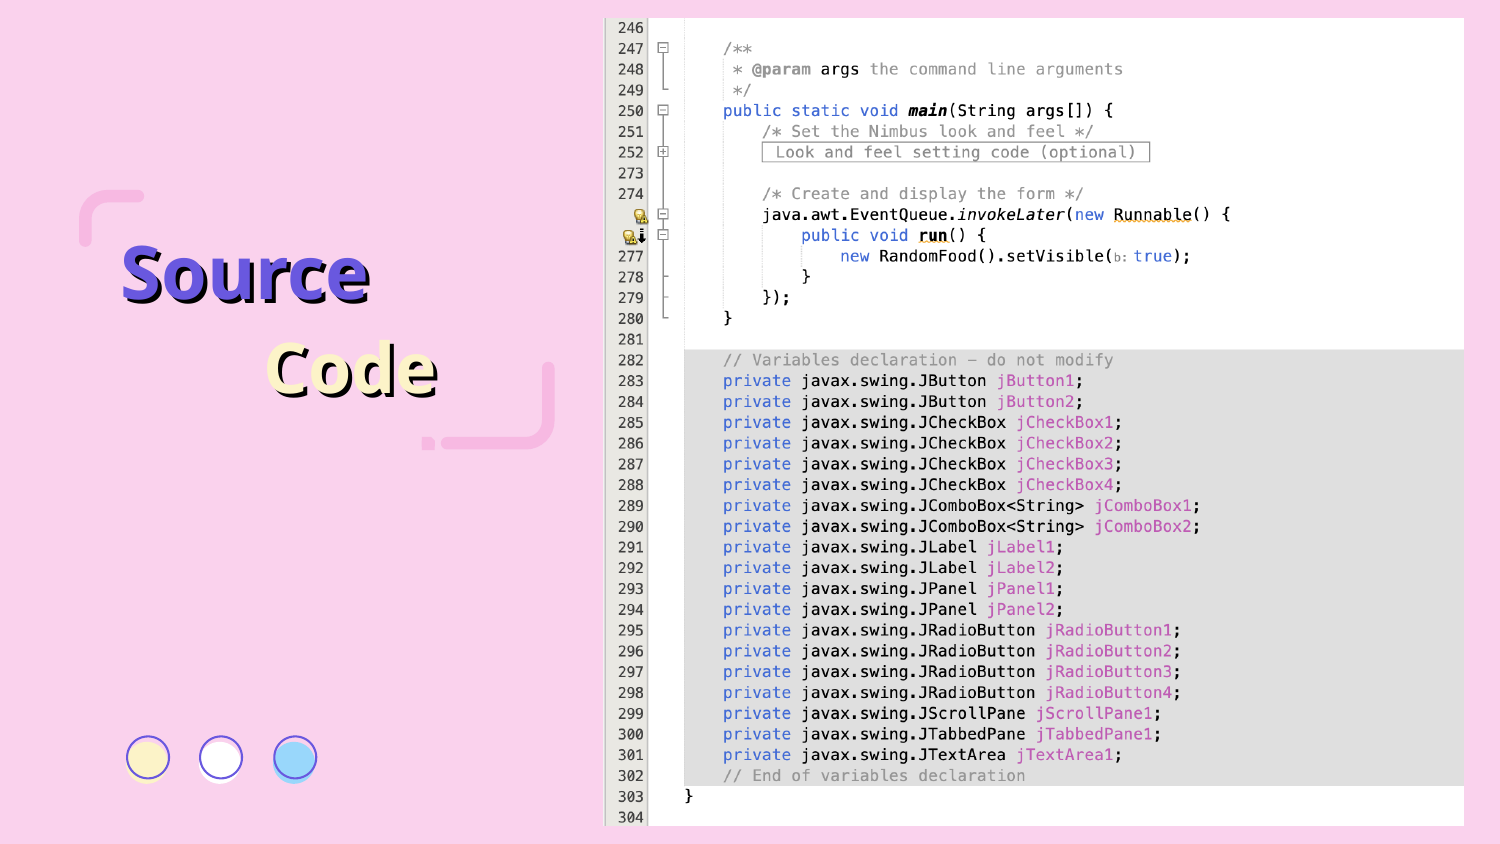

Source
# Code
Lorem ipsum dolor sit amet, consectetur adipiscing elit. Praesent semper ante vitae metus tristique luctus.